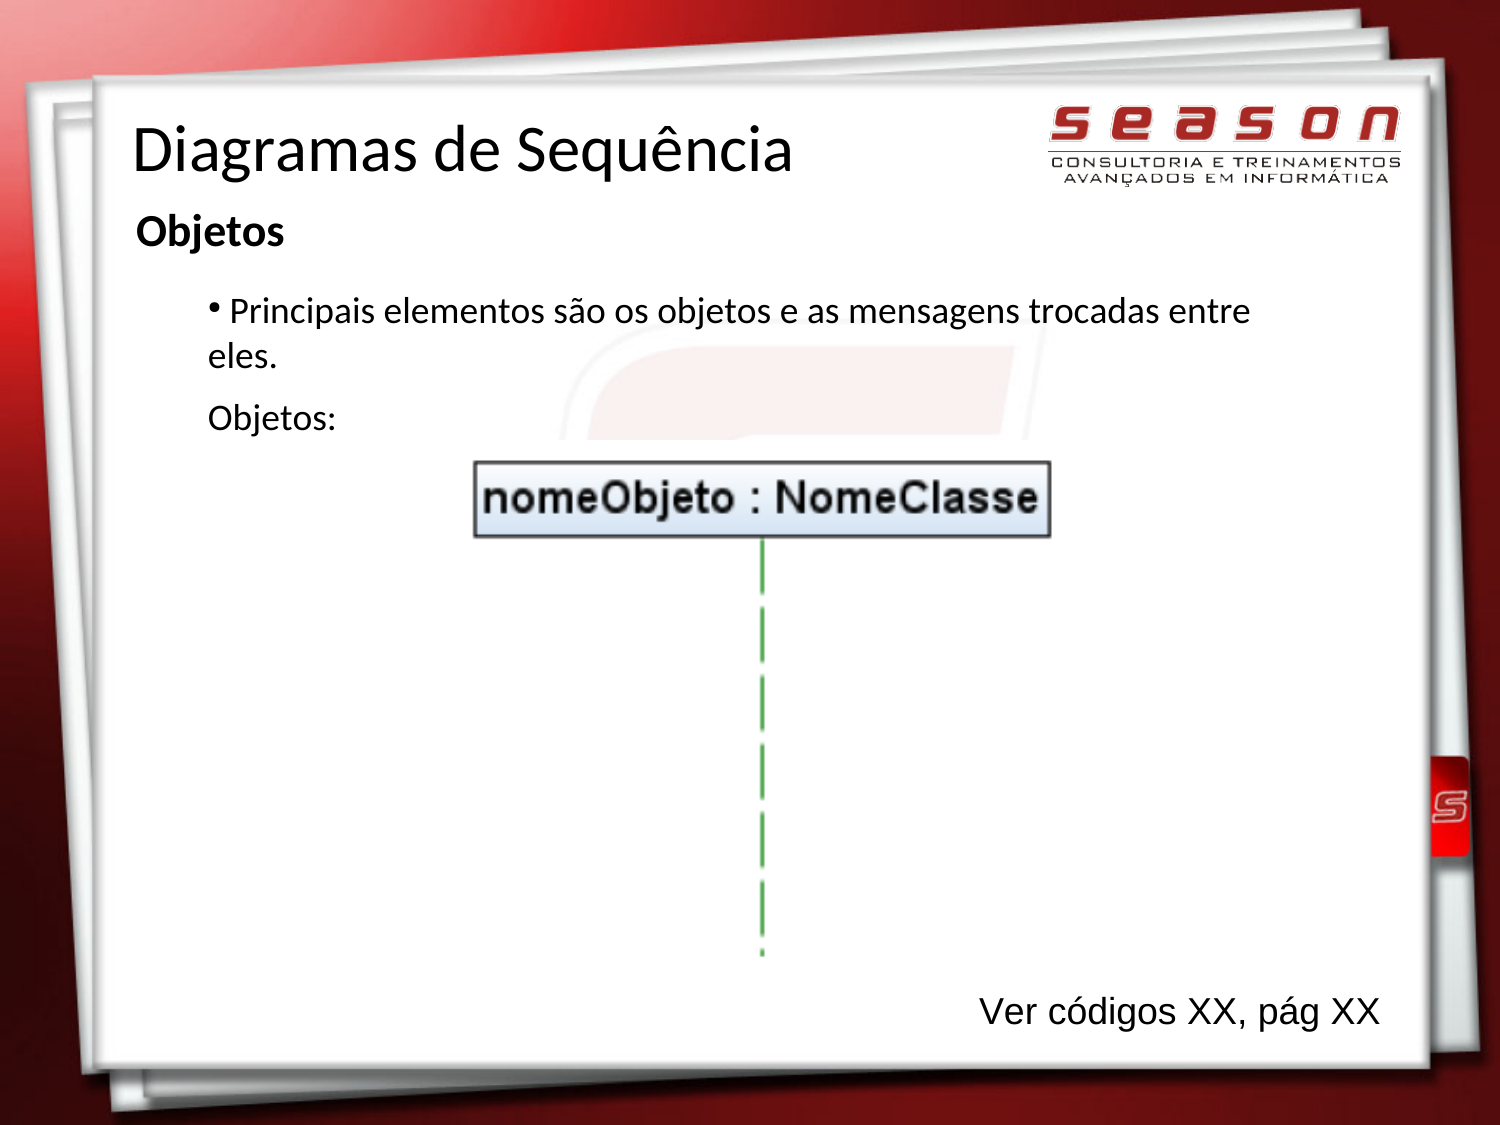

# Diagramas de Sequência
Objetos
 Principais elementos são os objetos e as mensagens trocadas entre eles.
Objetos:
Ver códigos XX, pág XX